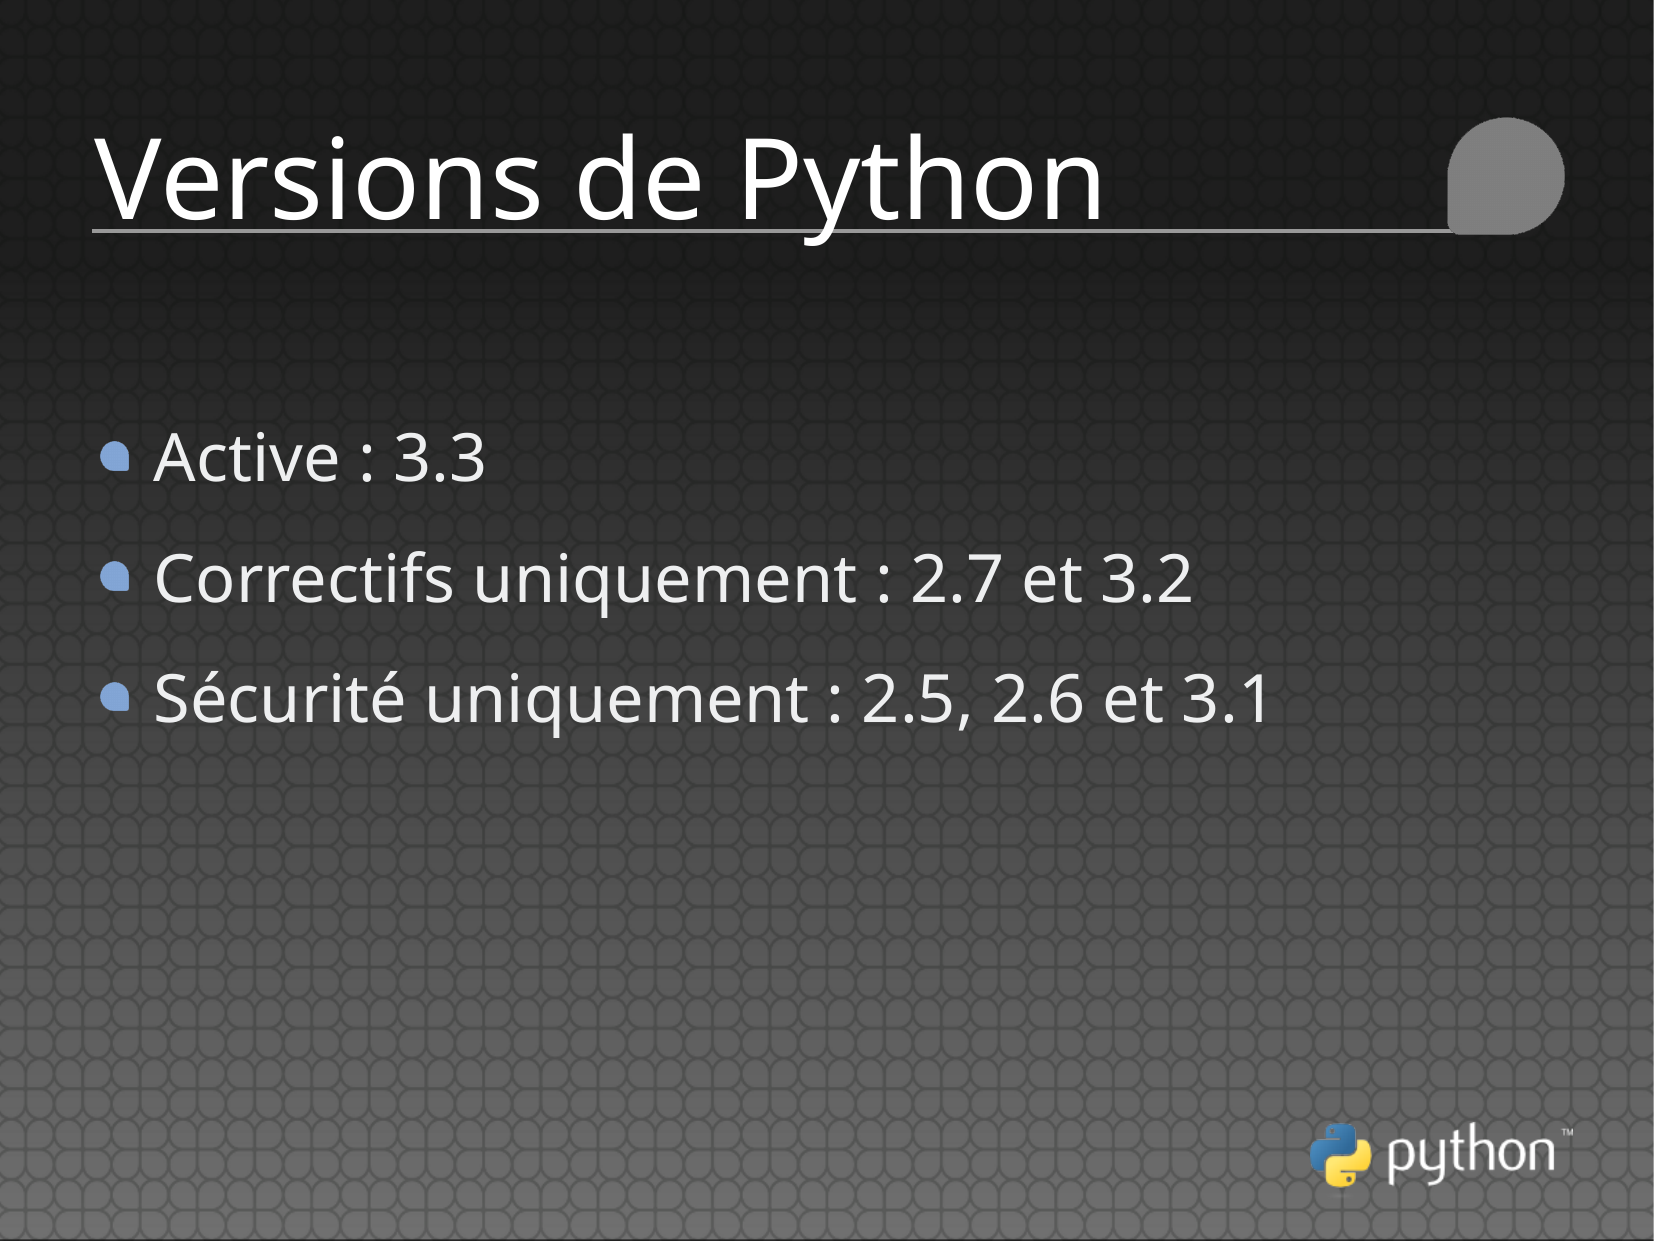

Versions de Python
# Active : 3.3
Correctifs uniquement : 2.7 et 3.2
Sécurité uniquement : 2.5, 2.6 et 3.1